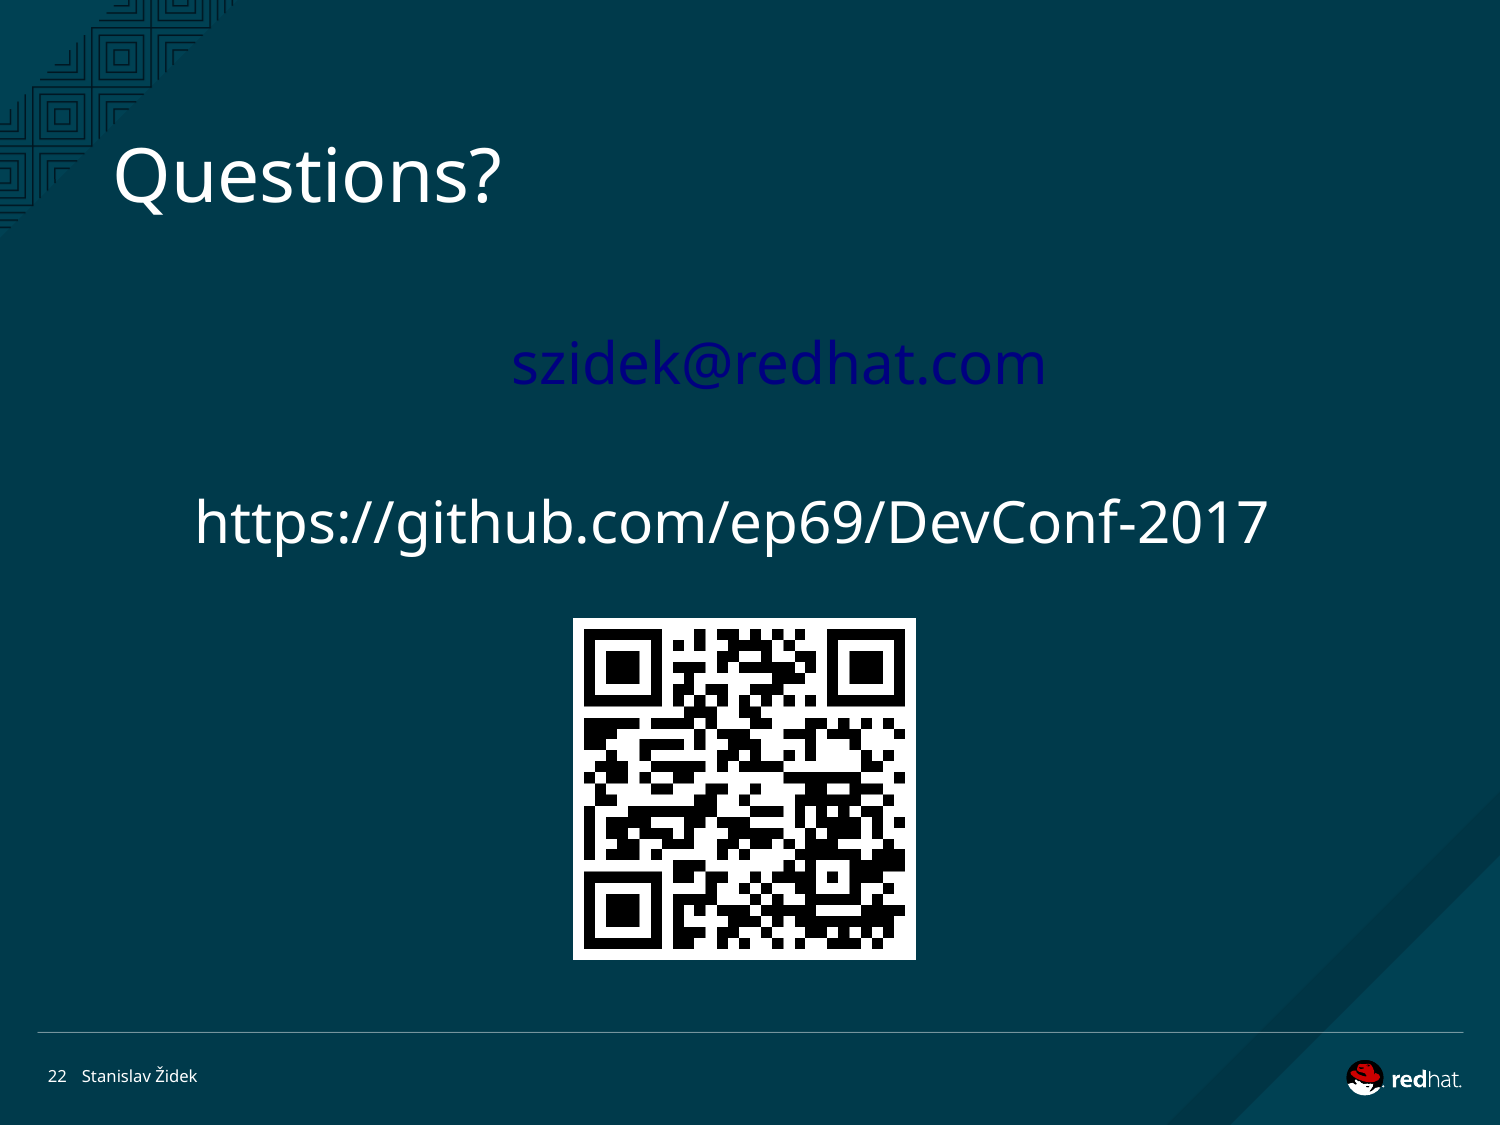

# Questions?
szidek@redhat.com
https://github.com/ep69/DevConf-2017
22
Stanislav Židek